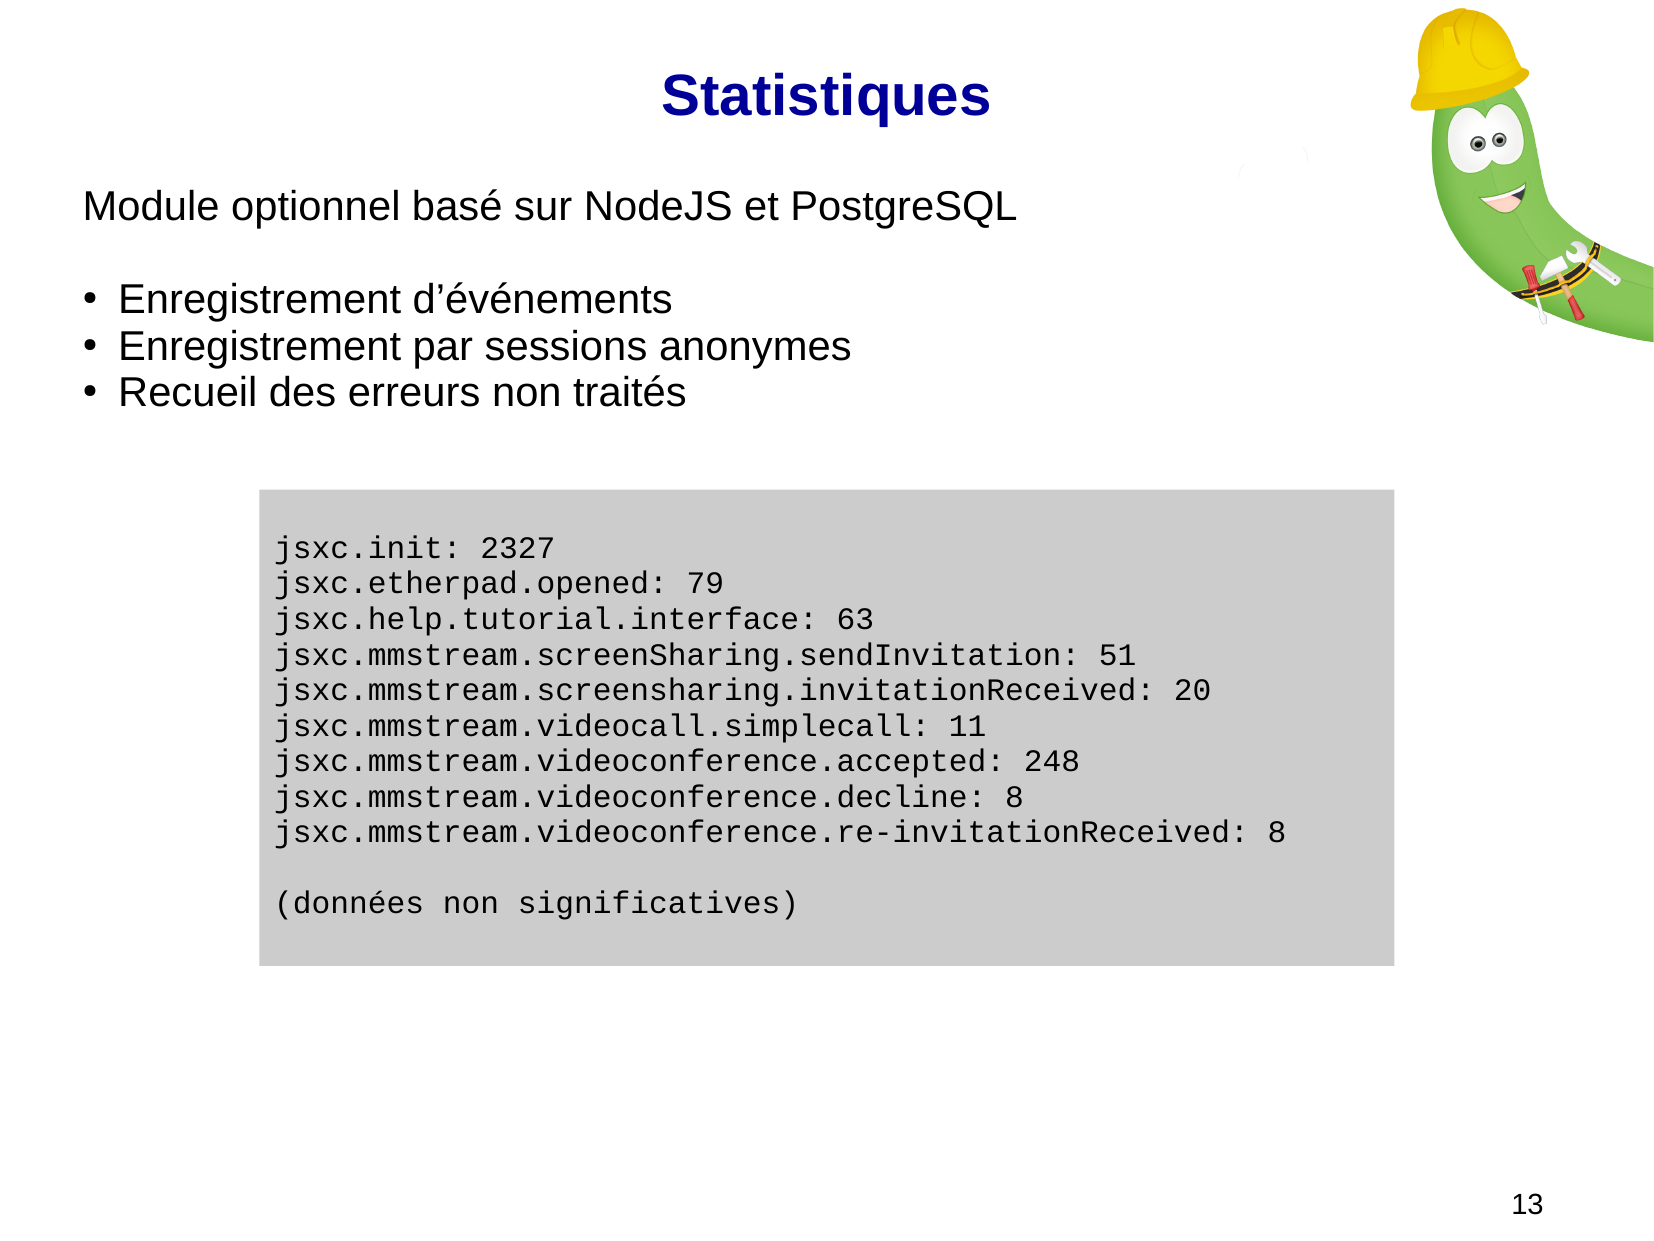

Module optionnel basé sur NodeJS et PostgreSQL
Enregistrement d’événements
Enregistrement par sessions anonymes
Recueil des erreurs non traités
# Statistiques
jsxc.init: 2327
jsxc.etherpad.opened: 79
jsxc.help.tutorial.interface: 63
jsxc.mmstream.screenSharing.sendInvitation: 51
jsxc.mmstream.screensharing.invitationReceived: 20
jsxc.mmstream.videocall.simplecall: 11
jsxc.mmstream.videoconference.accepted: 248
jsxc.mmstream.videoconference.decline: 8
jsxc.mmstream.videoconference.re-invitationReceived: 8
(données non significatives)